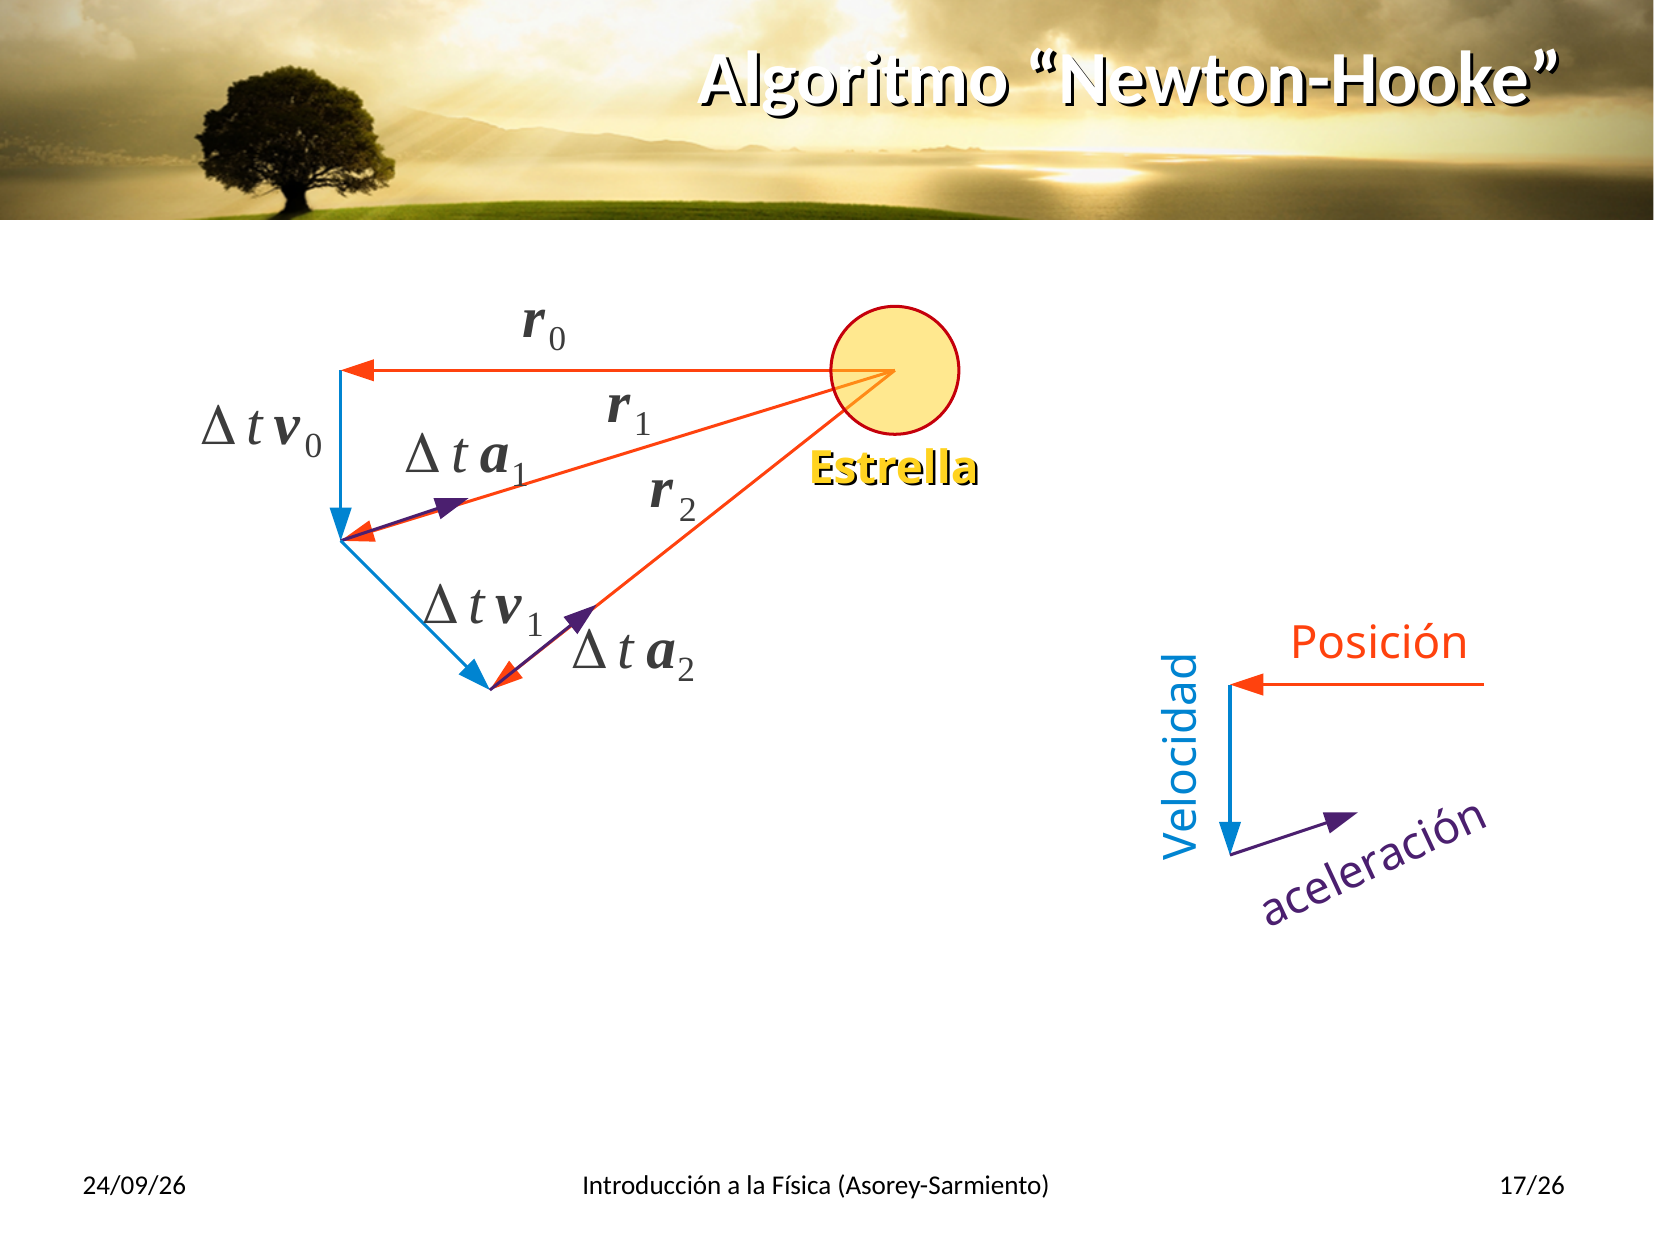

# Algoritmo “Newton-Hooke”
Estrella
Posición
Velocidad
aceleración
Introducción a la Física (Asorey-Sarmiento)
17